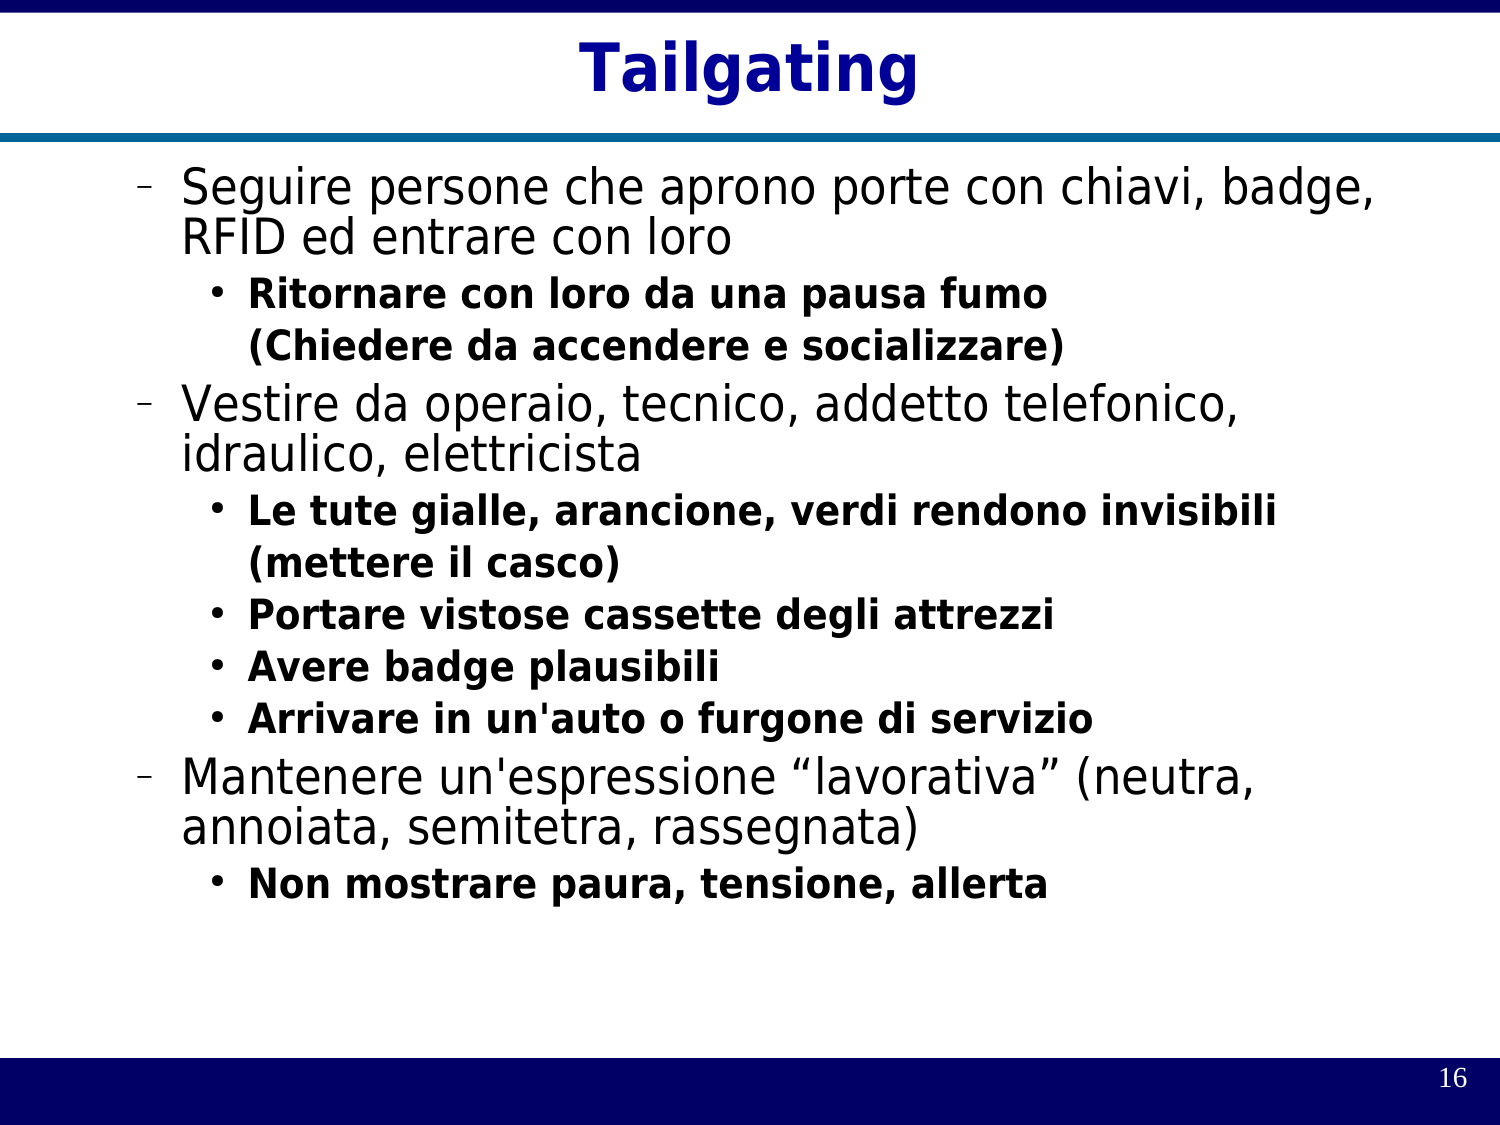

# Tailgating
Seguire persone che aprono porte con chiavi, badge, RFID ed entrare con loro
Ritornare con loro da una pausa fumo
(Chiedere da accendere e socializzare)
Vestire da operaio, tecnico, addetto telefonico, idraulico, elettricista
Le tute gialle, arancione, verdi rendono invisibili
(mettere il casco)
Portare vistose cassette degli attrezzi
Avere badge plausibili
Arrivare in un'auto o furgone di servizio
Mantenere un'espressione “lavorativa” (neutra, annoiata, semitetra, rassegnata)
Non mostrare paura, tensione, allerta